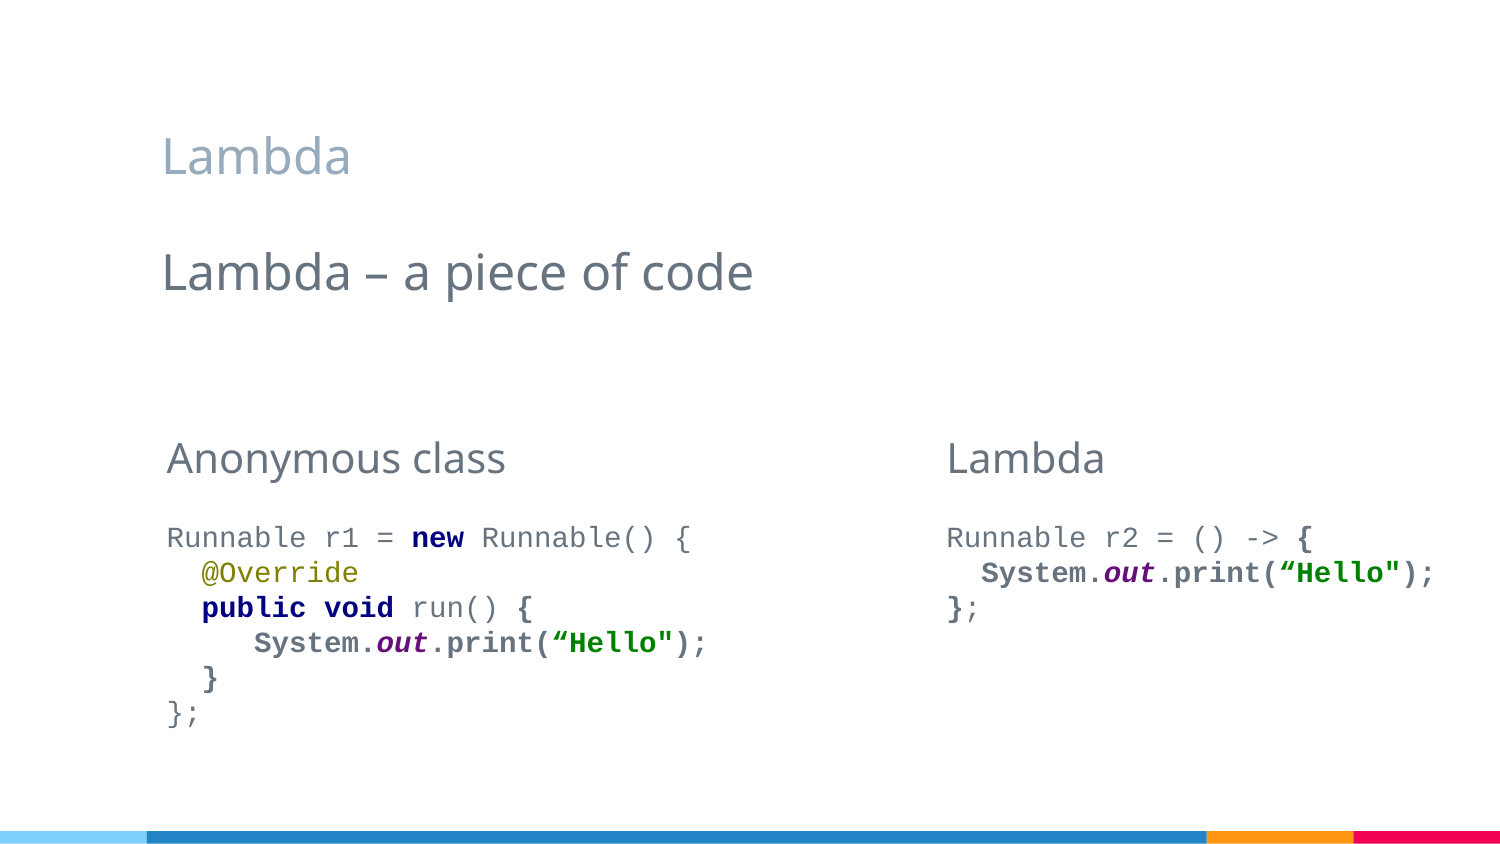

# Lambda
Lambda – a piece of code
Anonymous class
Runnable r1 = new Runnable() {
 @Override
 public void run() {
 System.out.print(“Hello");
 }
};
Lambda
Runnable r2 = () -> {
 System.out.print(“Hello");
};